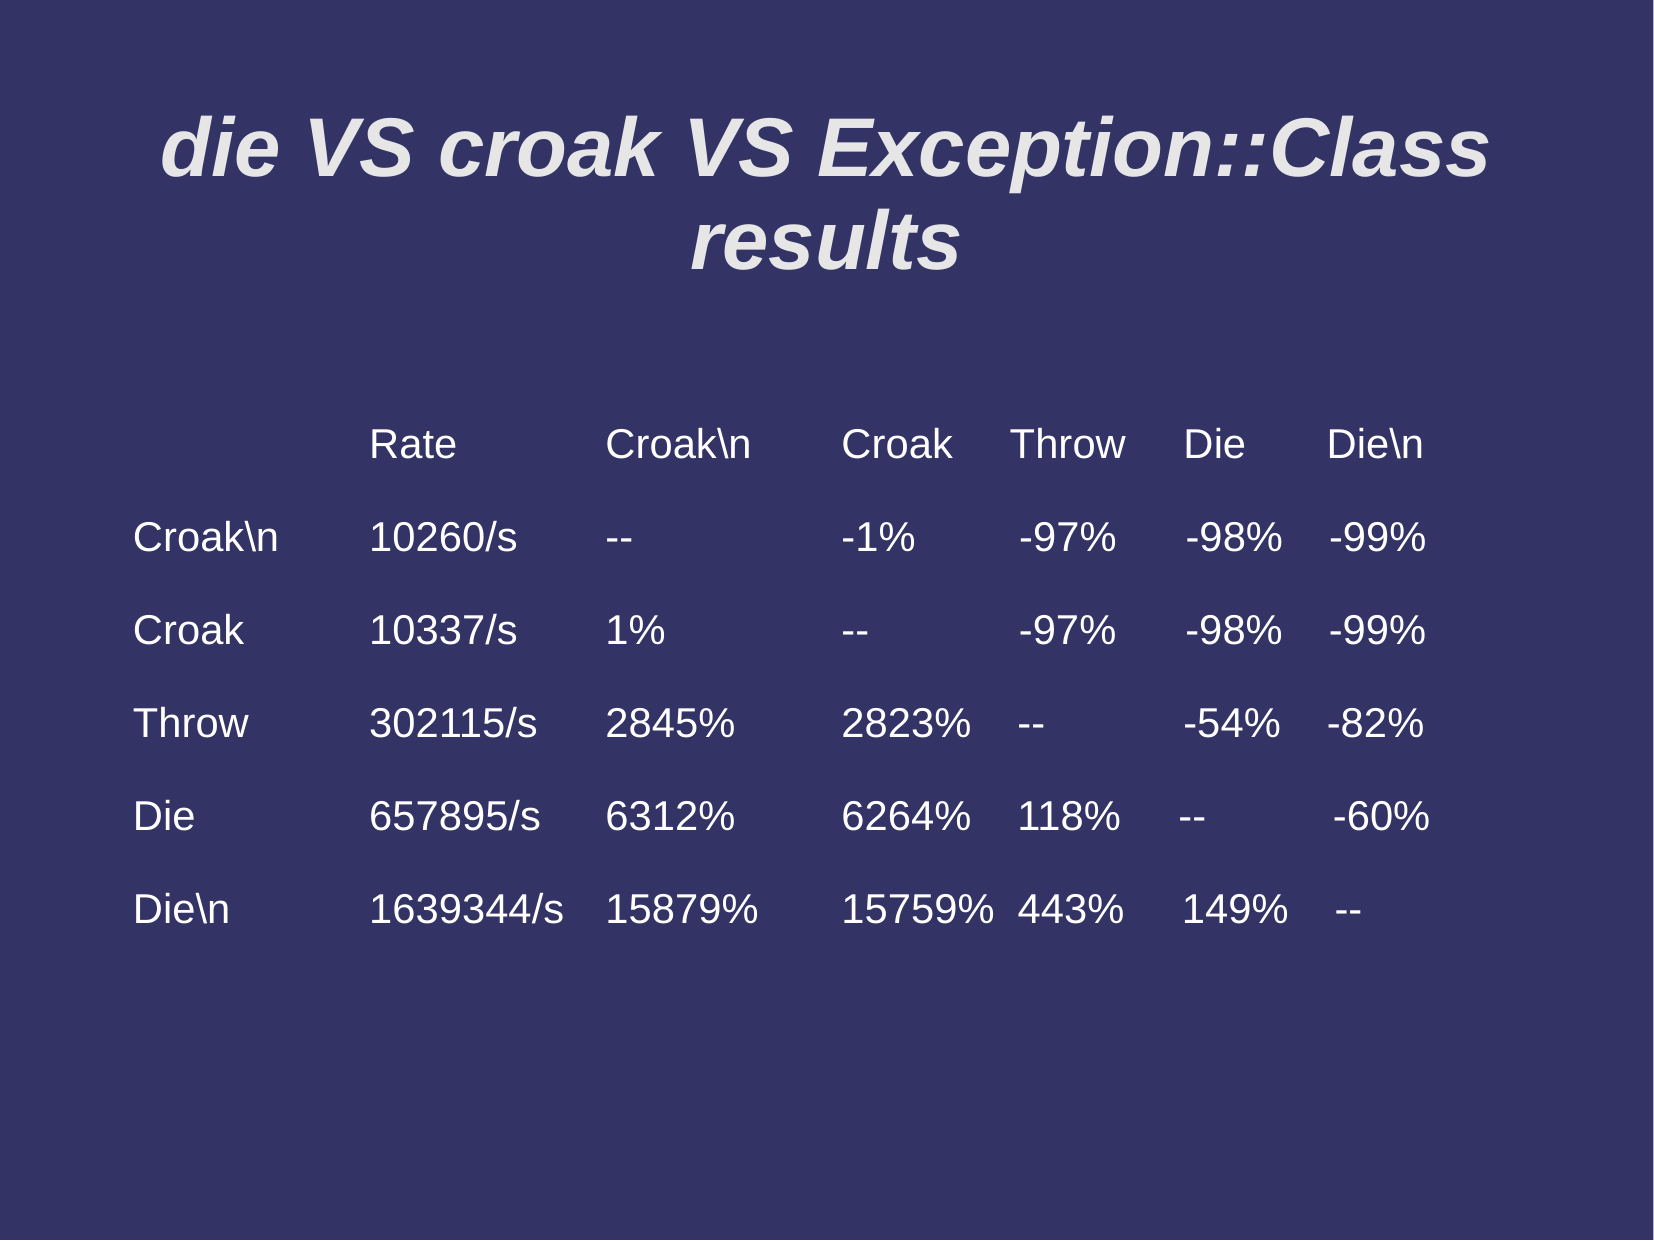

# die VS croak VS Exception::Class results
		Rate 		Croak\n	Croak Throw Die Die\n
Croak\n	10260/s 	-- 		-1% -97% -98% -99%
Croak		10337/s 	1% 	-- -97% -98% -99%
Throw		302115/s 	2845% 	2823% -- -54% -82%
Die		657895/s 	6312% 	6264% 118% -- -60%
Die\n		1639344/s 	15879% 	15759% 443% 149% --